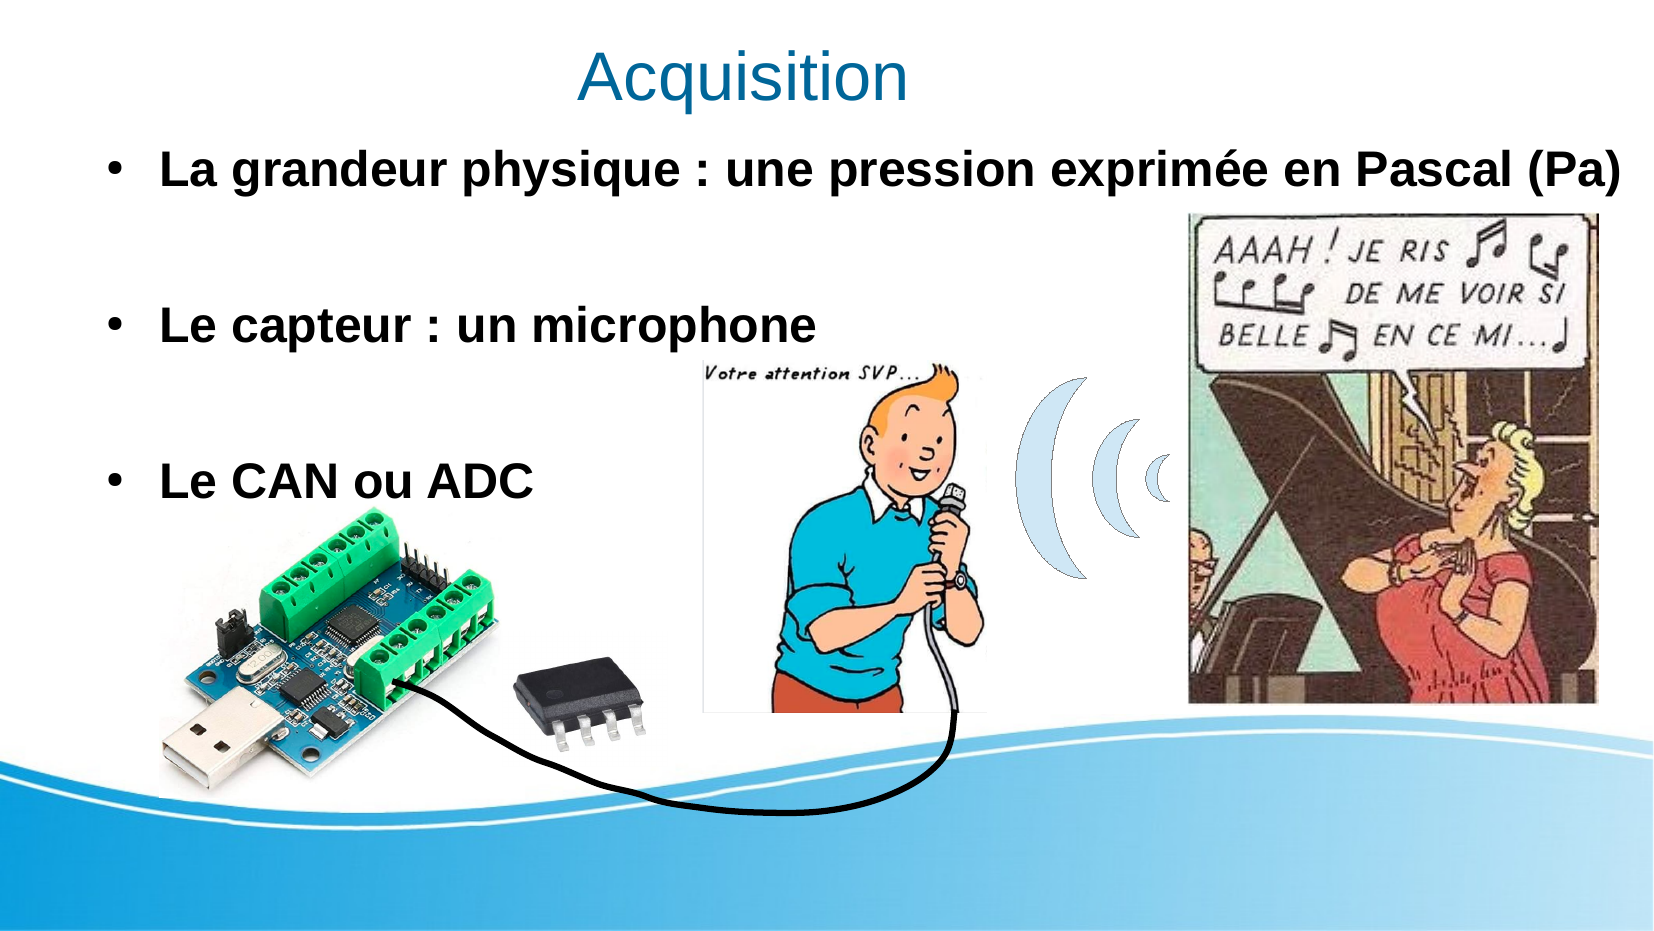

# Acquisition
La grandeur physique : une pression exprimée en Pascal (Pa)
Le capteur : un microphone
Le CAN ou ADC